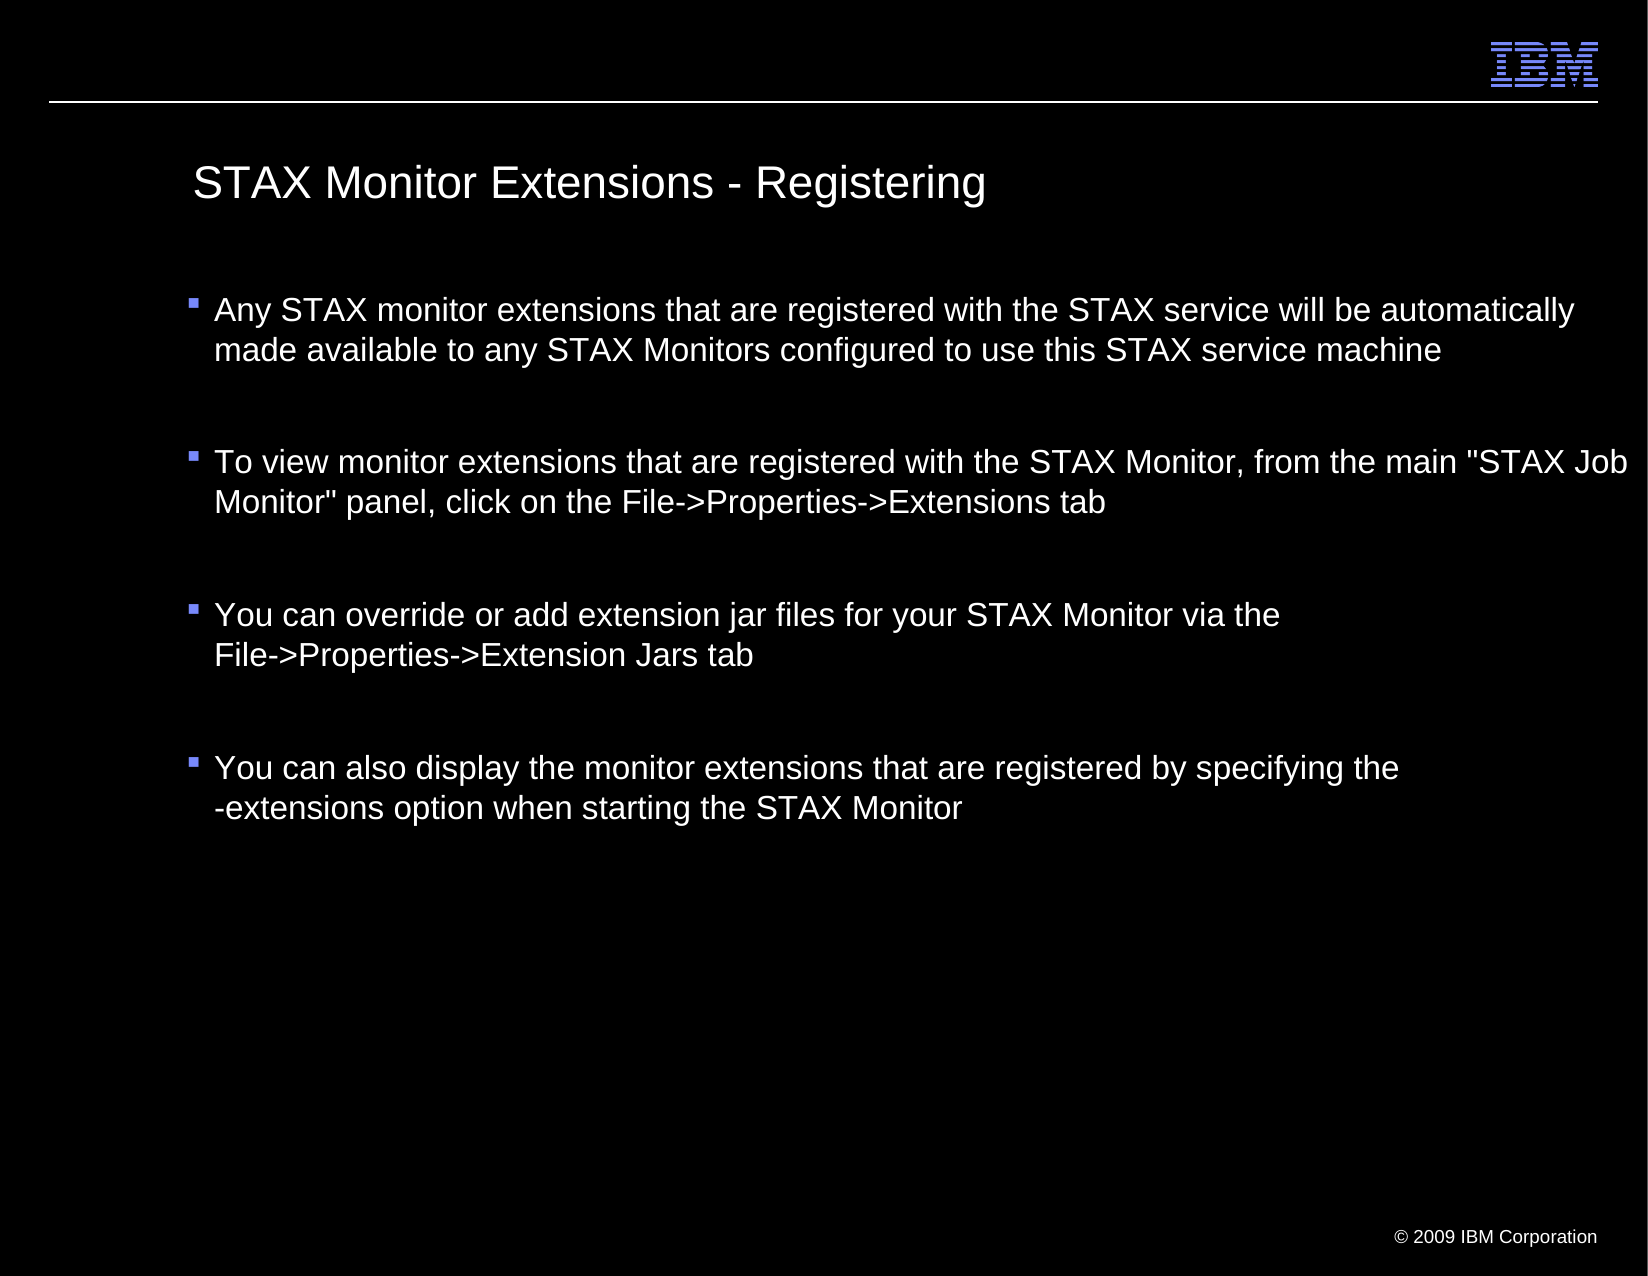

# STAX Monitor Extensions - Registering
Any STAX monitor extensions that are registered with the STAX service will be automatically made available to any STAX Monitors configured to use this STAX service machine
To view monitor extensions that are registered with the STAX Monitor, from the main "STAX Job Monitor" panel, click on the File->Properties->Extensions tab
You can override or add extension jar files for your STAX Monitor via the
File->Properties->Extension Jars tab
You can also display the monitor extensions that are registered by specifying the
-extensions option when starting the STAX Monitor